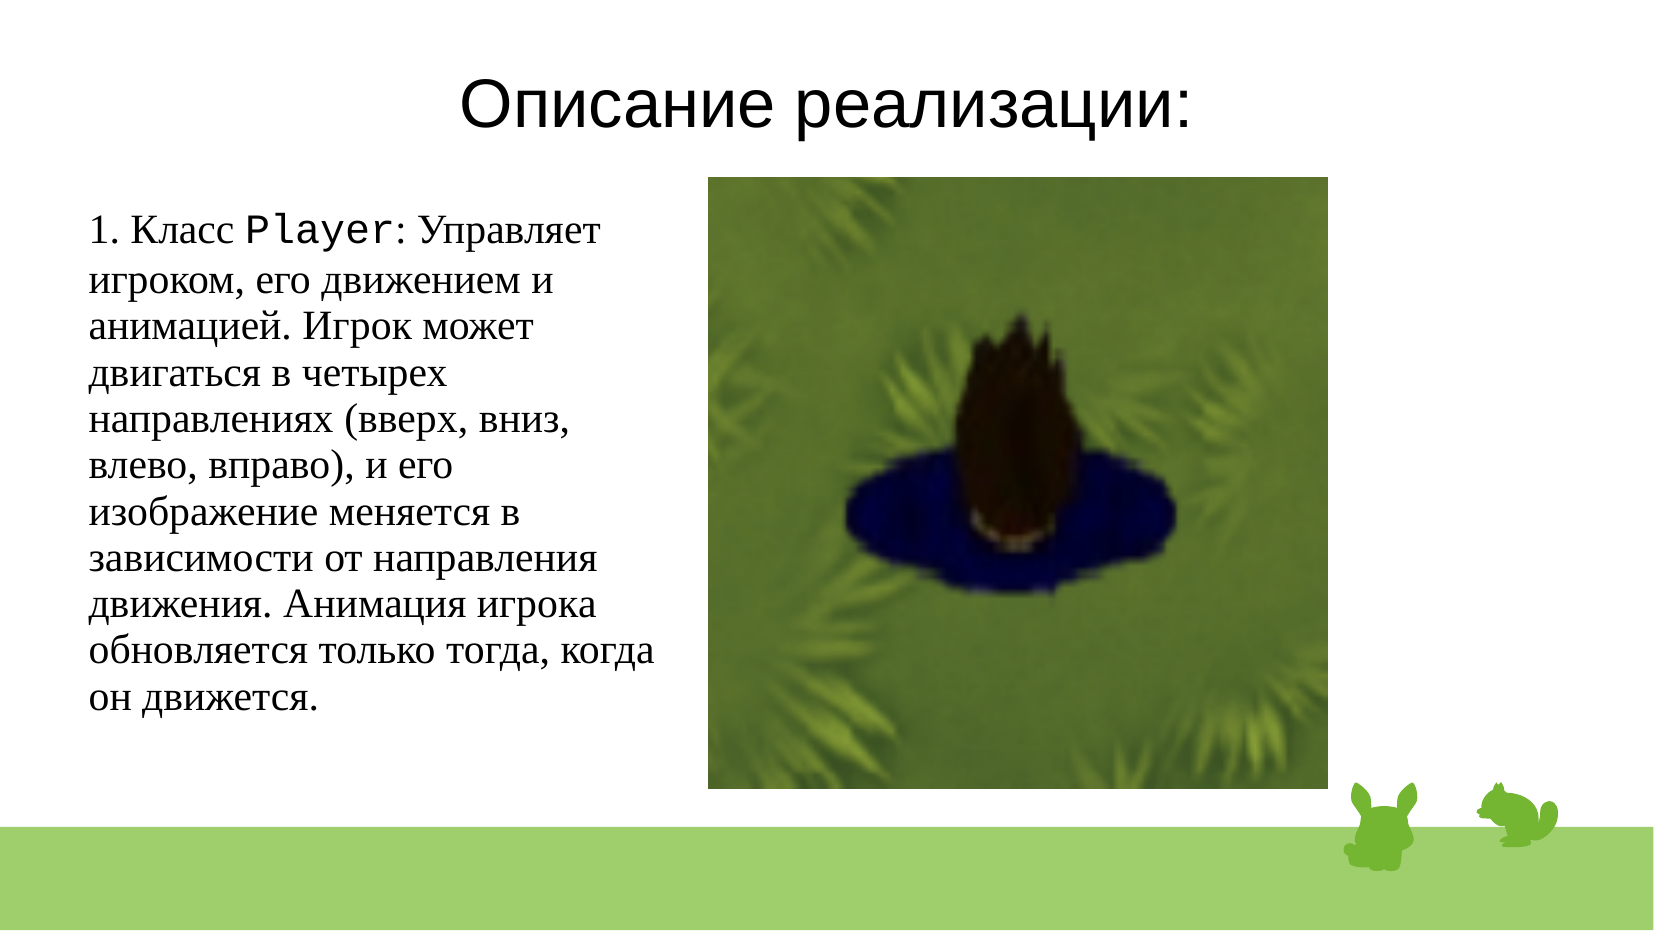

# Описание реализации:
1. Класс Player: Управляет игроком, его движением и анимацией. Игрок может двигаться в четырех направлениях (вверх, вниз, влево, вправо), и его изображение меняется в зависимости от направления движения. Анимация игрока обновляется только тогда, когда он движется.